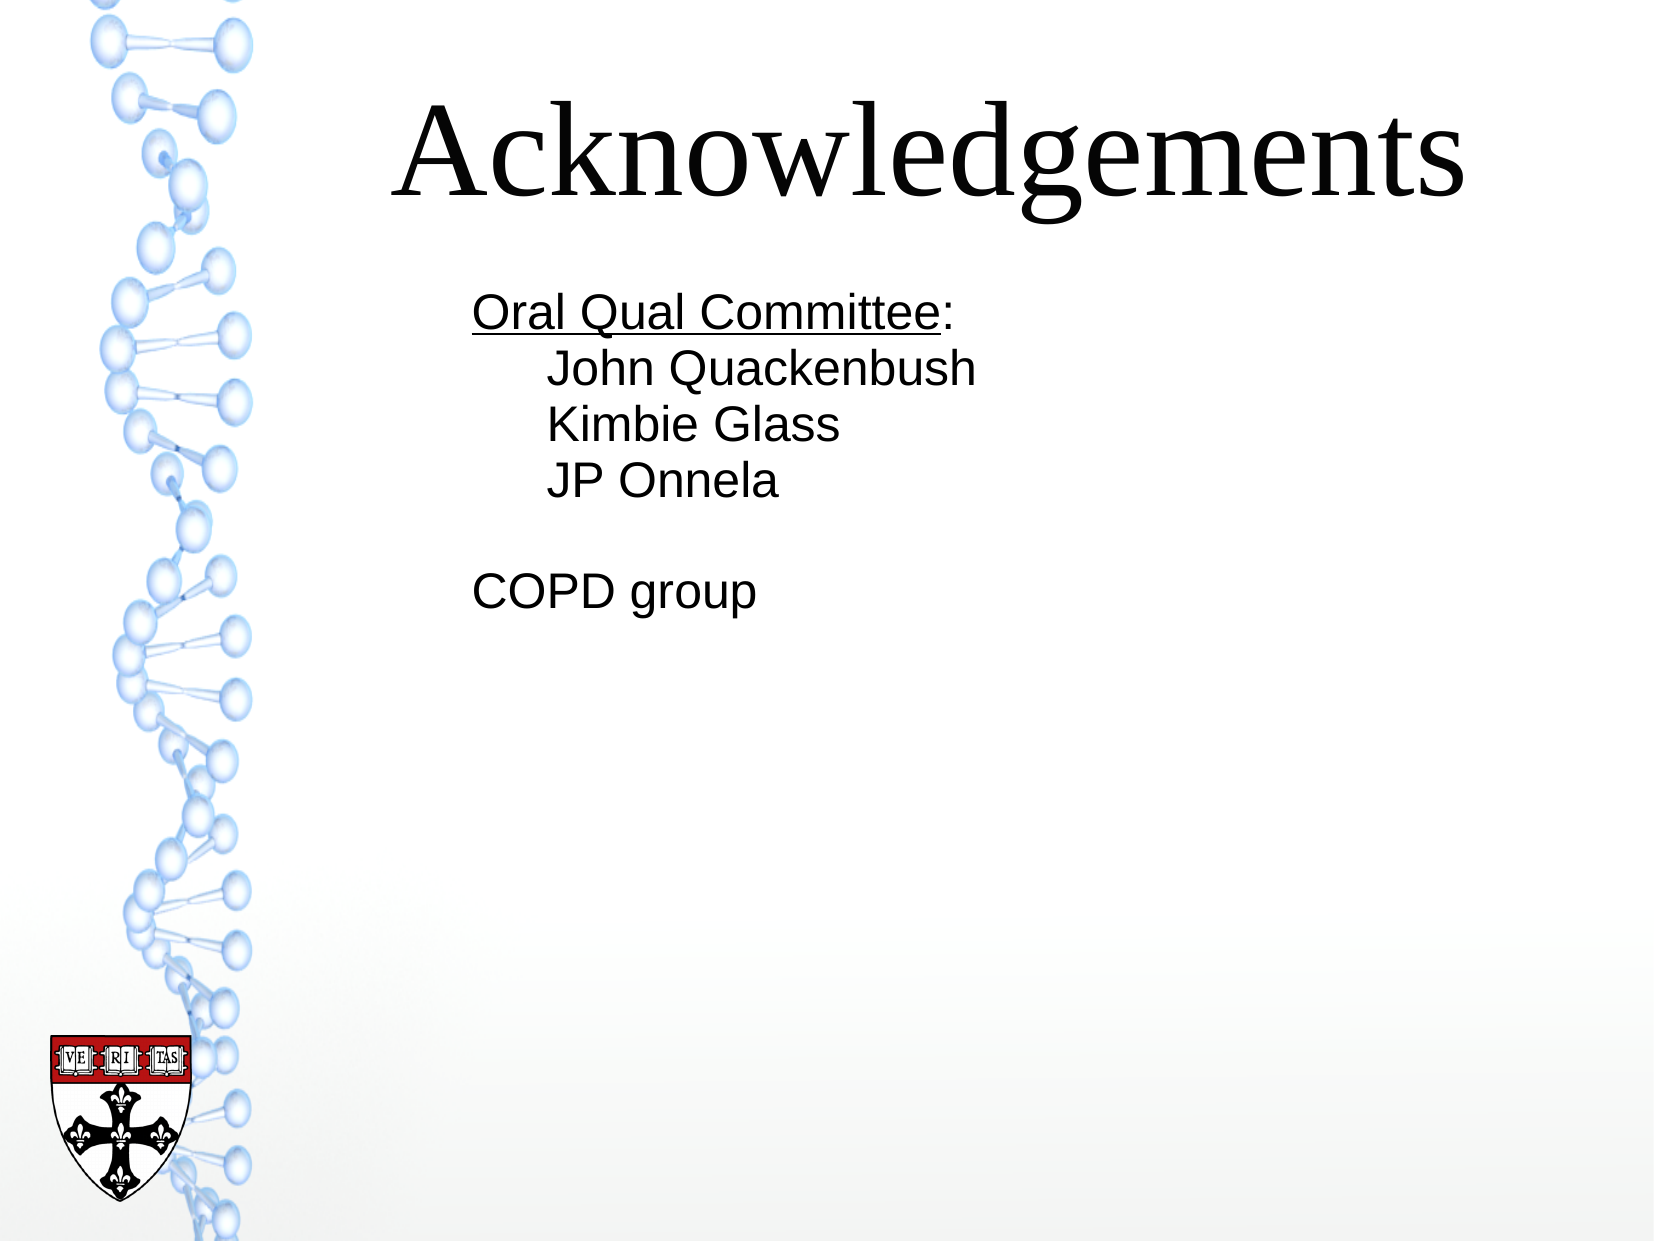

# Acknowledgements
Oral Qual Committee:
	John Quackenbush
	Kimbie Glass
	JP Onnela
COPD group